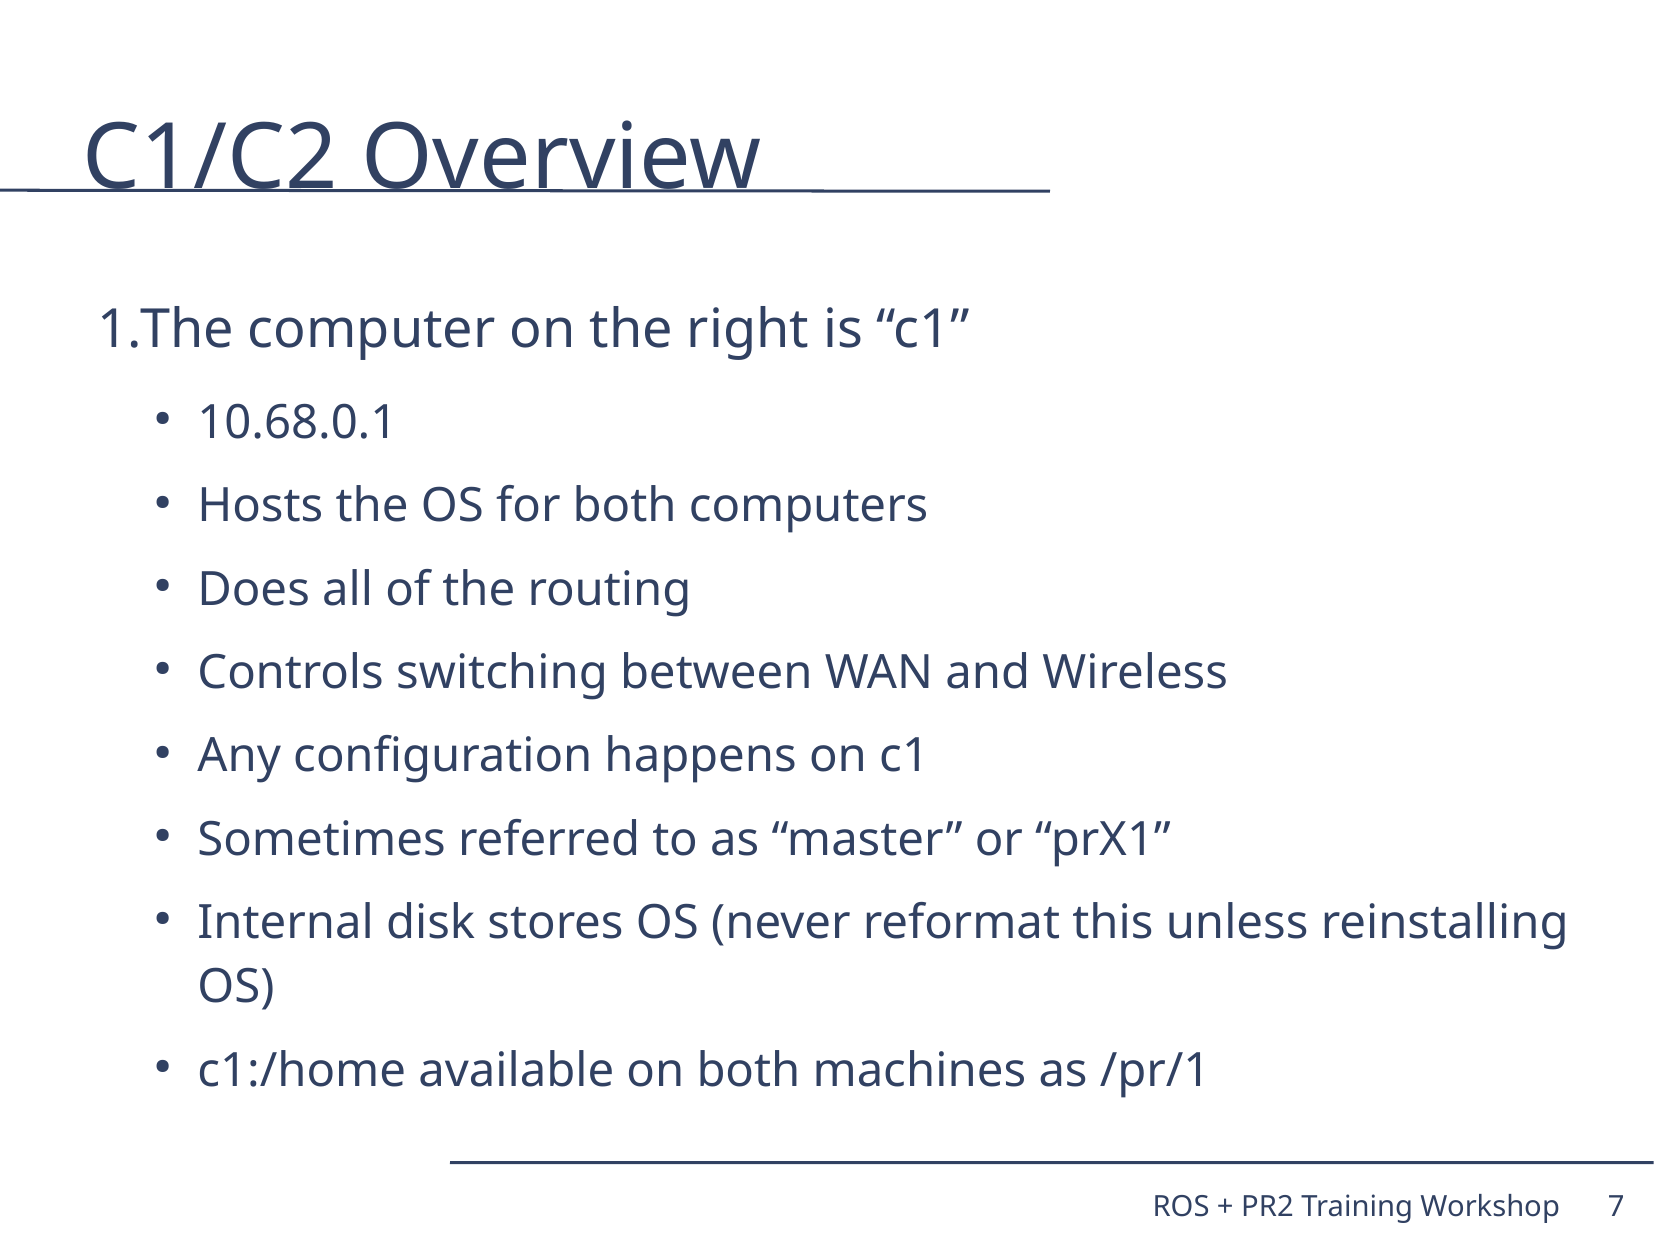

# C1/C2 Overview
The computer on the right is “c1”
10.68.0.1
Hosts the OS for both computers
Does all of the routing
Controls switching between WAN and Wireless
Any configuration happens on c1
Sometimes referred to as “master” or “prX1”
Internal disk stores OS (never reformat this unless reinstalling OS)
c1:/home available on both machines as /pr/1